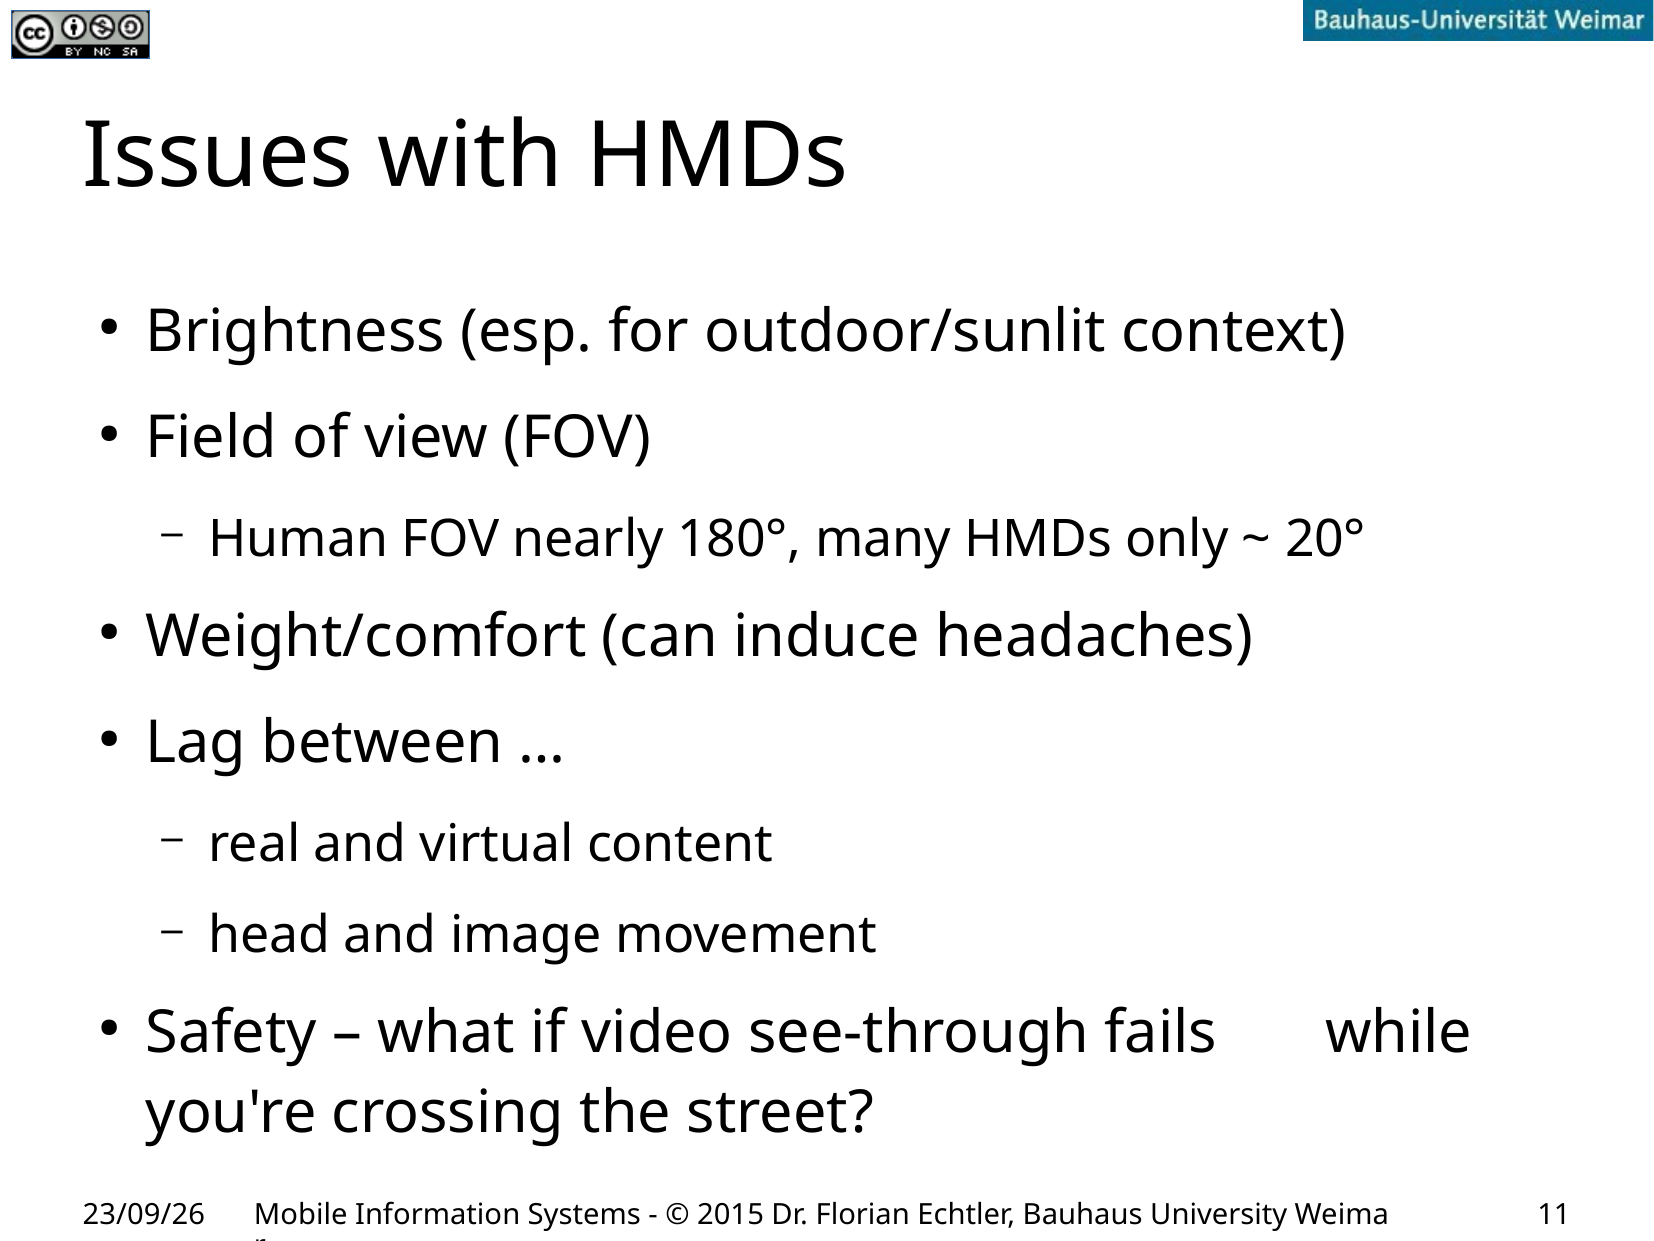

# Issues with HMDs
Brightness (esp. for outdoor/sunlit context)
Field of view (FOV)
Human FOV nearly 180°, many HMDs only ~ 20°
Weight/comfort (can induce headaches)
Lag between …
real and virtual content
head and image movement
Safety – what if video see-through fails while you're crossing the street?
Mobile Information Systems - © 2015 Dr. Florian Echtler, Bauhaus University Weimar
11